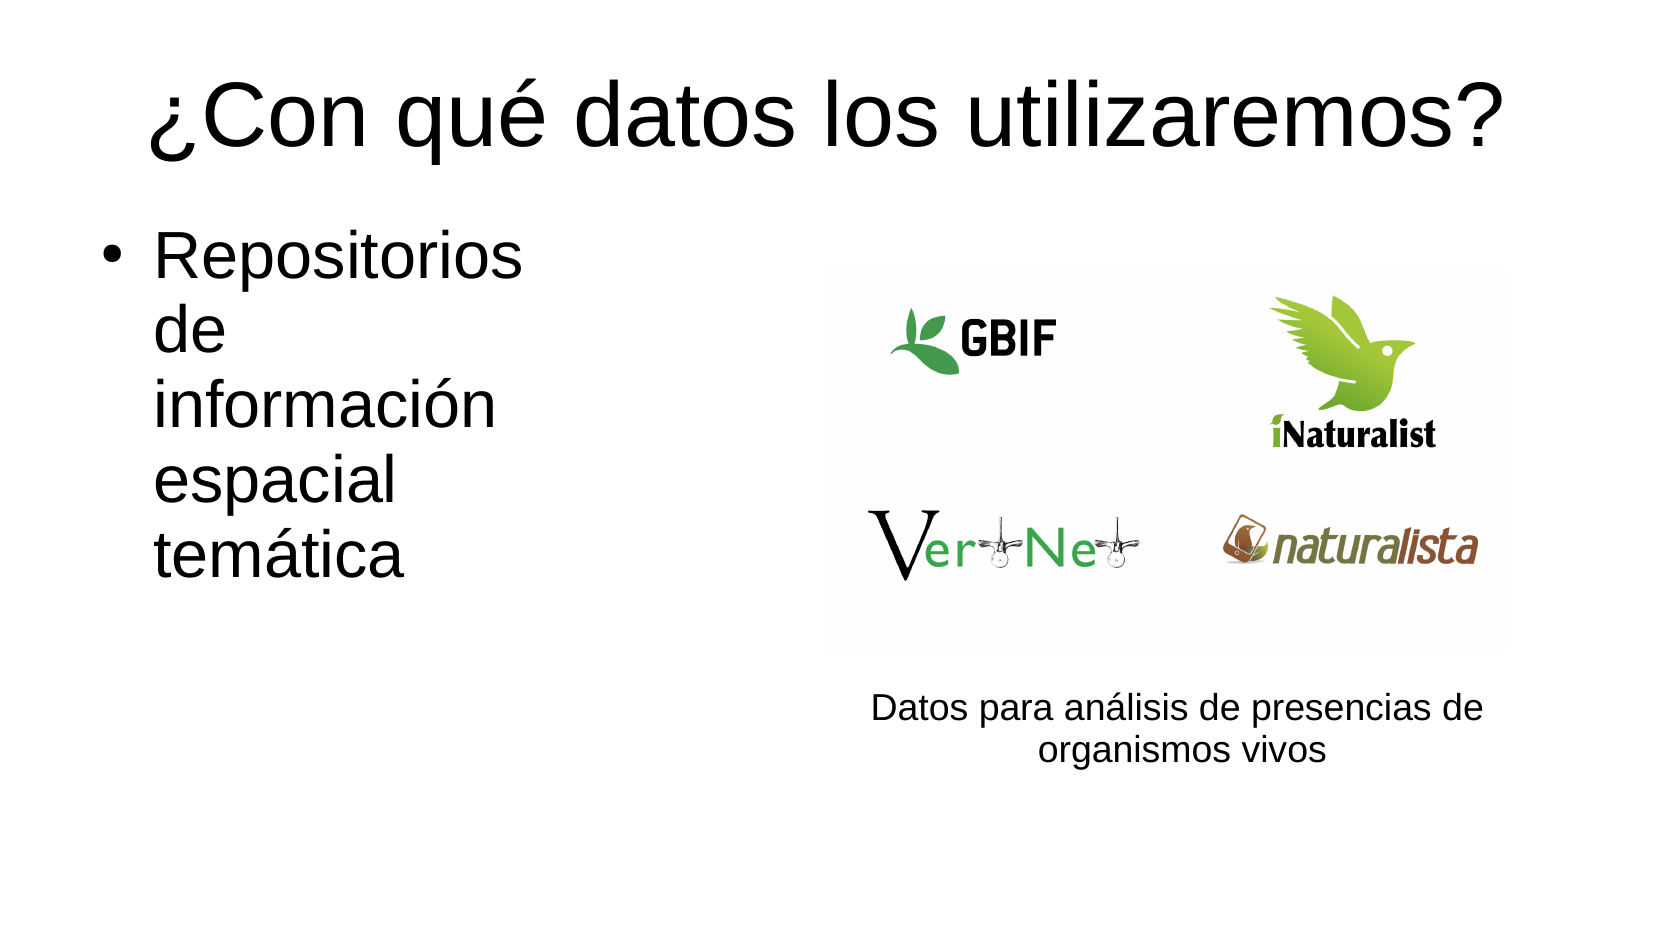

# ¿Con qué datos los utilizaremos?
Repositorios de información espacial temática
Datos para análisis de presencias de
organismos vivos